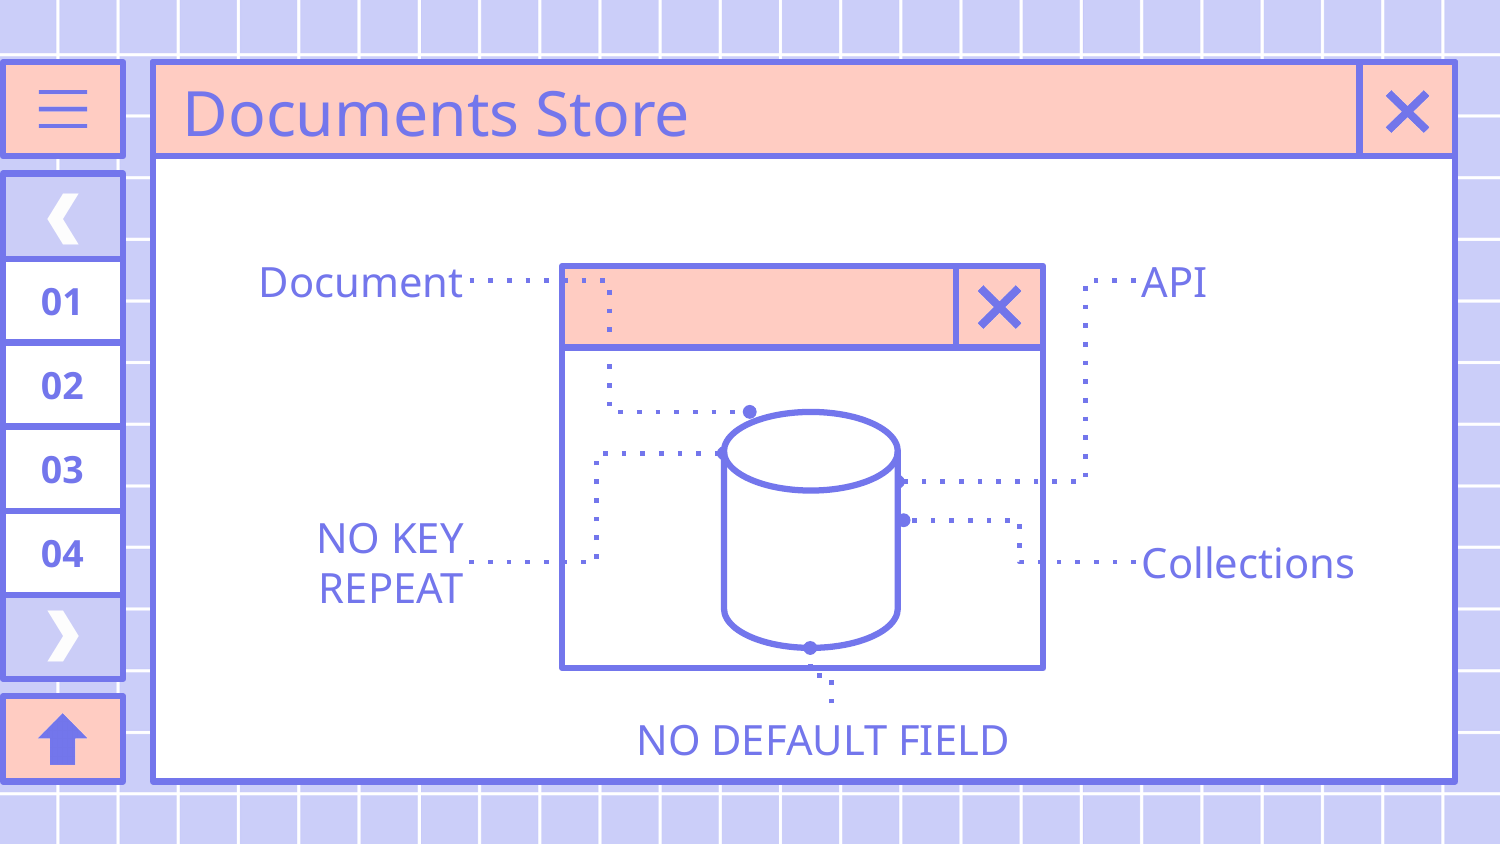

# Documents Store
Document
API
01
02
03
NO KEY REPEAT
Collections
04
NO DEFAULT FIELD